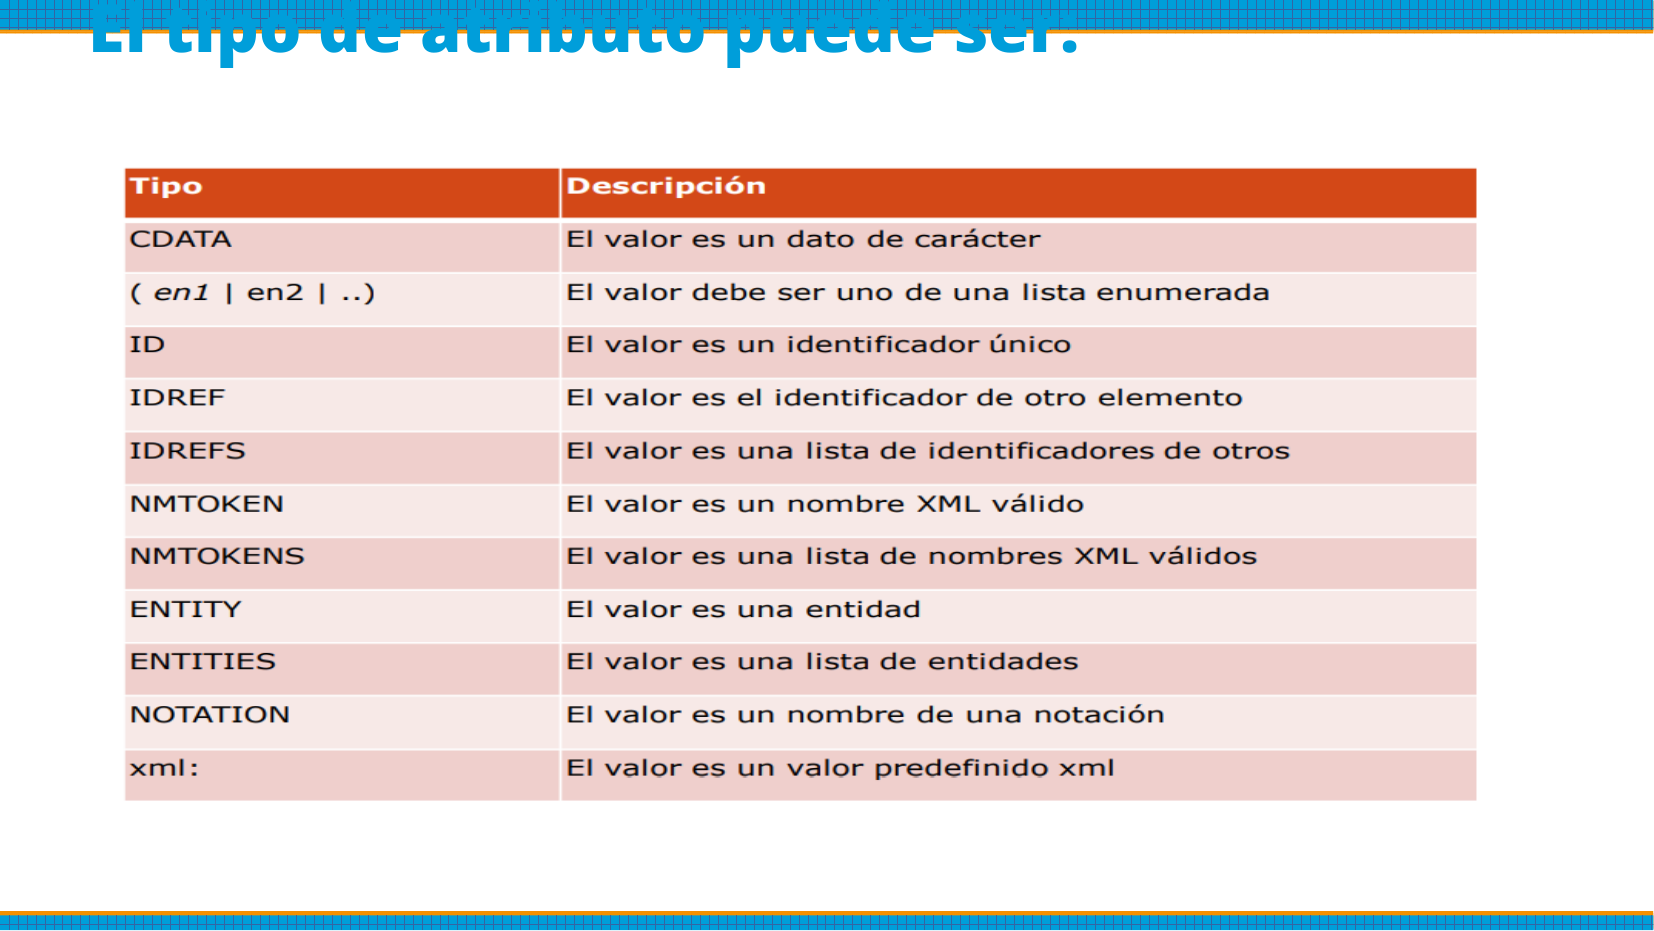

# El tipo de atributo puede ser: